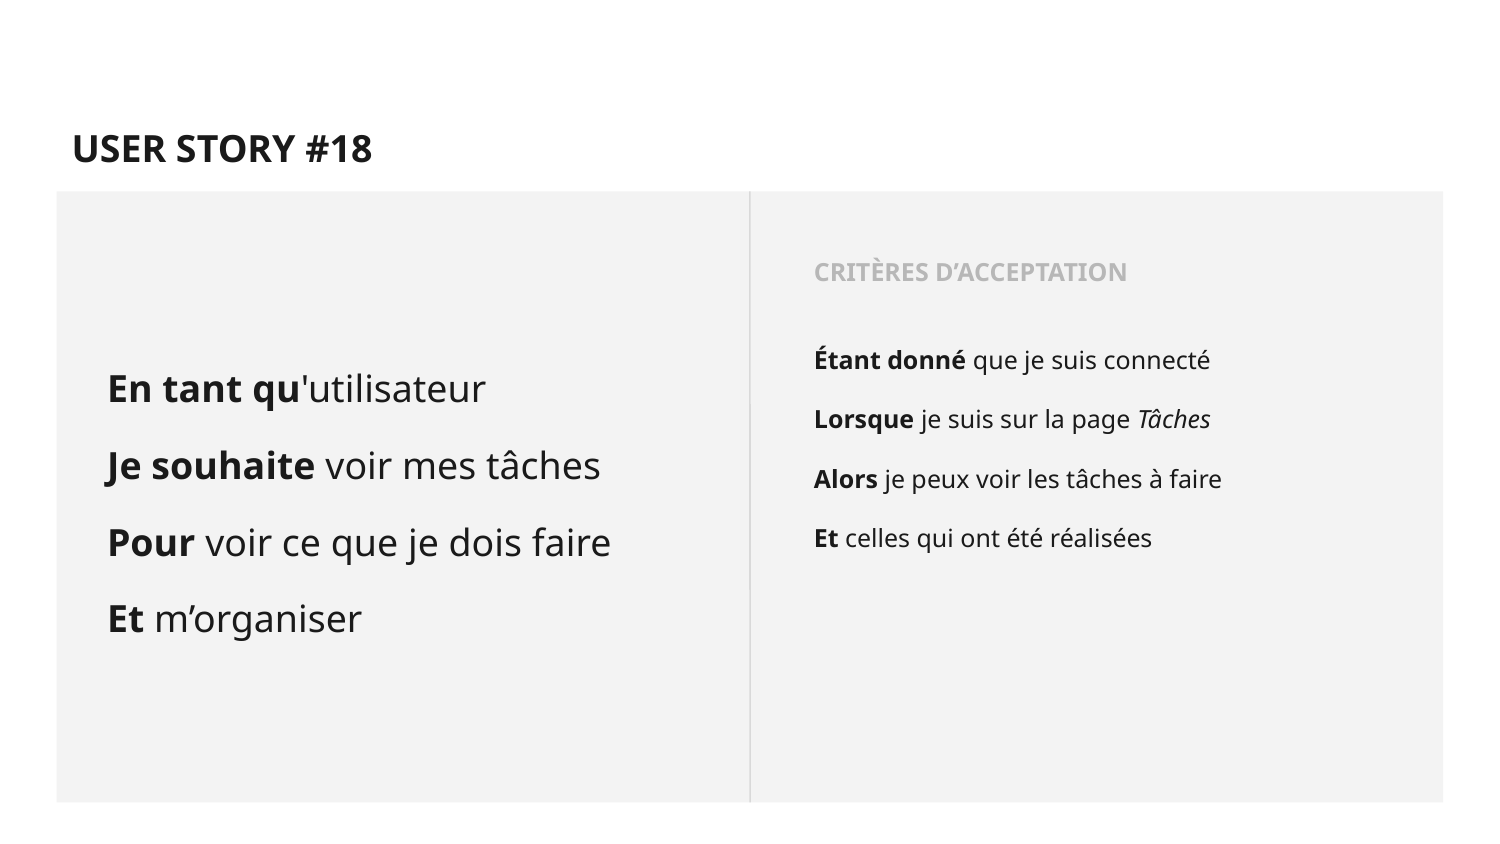

# USER STORY #18
CRITÈRES D’ACCEPTATION
Étant donné que je suis connecté
Lorsque je suis sur la page Tâches
Alors je peux voir les tâches à faire
Et celles qui ont été réalisées
En tant qu'utilisateur
Je souhaite voir mes tâches
Pour voir ce que je dois faire
Et m’organiser